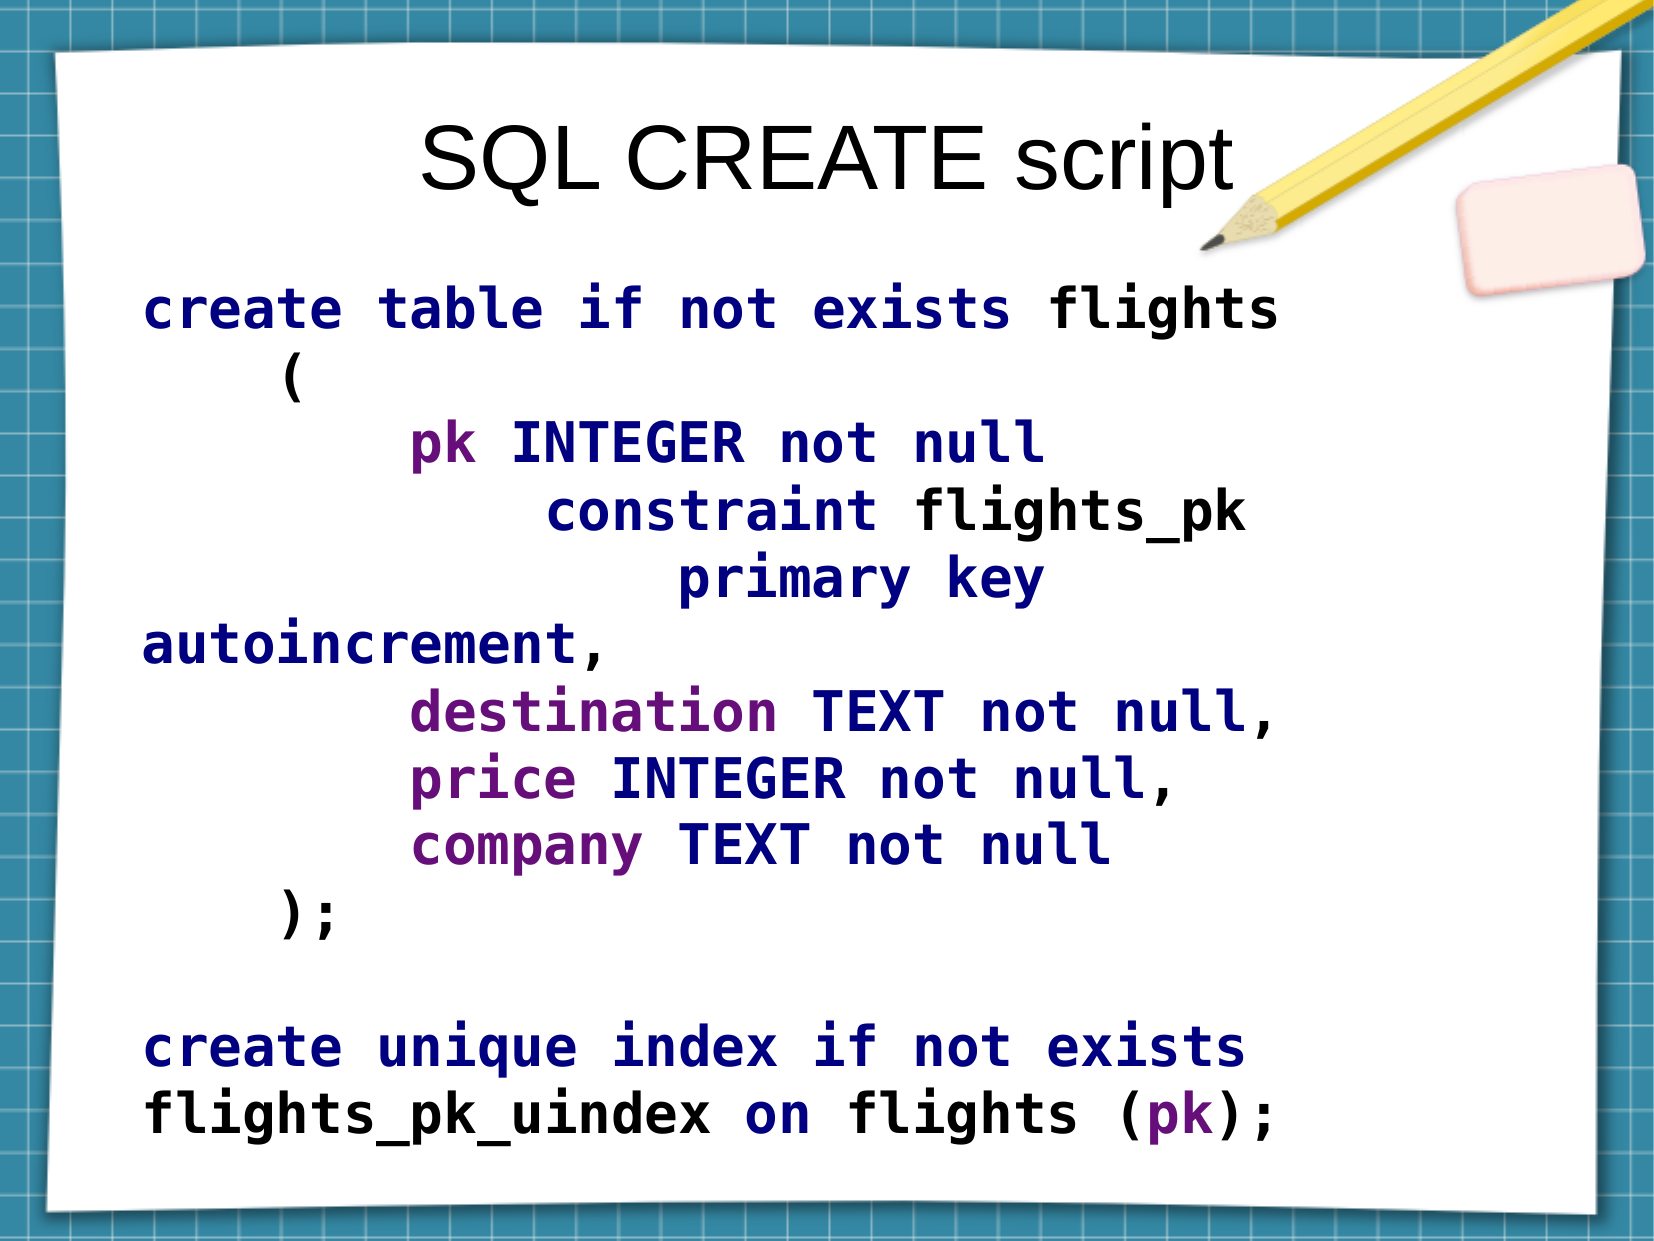

# SQL CREATE script
create table if not exists flights
 (
 pk INTEGER not null
 constraint flights_pk
 primary key autoincrement,
 destination TEXT not null,
 price INTEGER not null,
 company TEXT not null
 );
create unique index if not exists flights_pk_uindex on flights (pk);